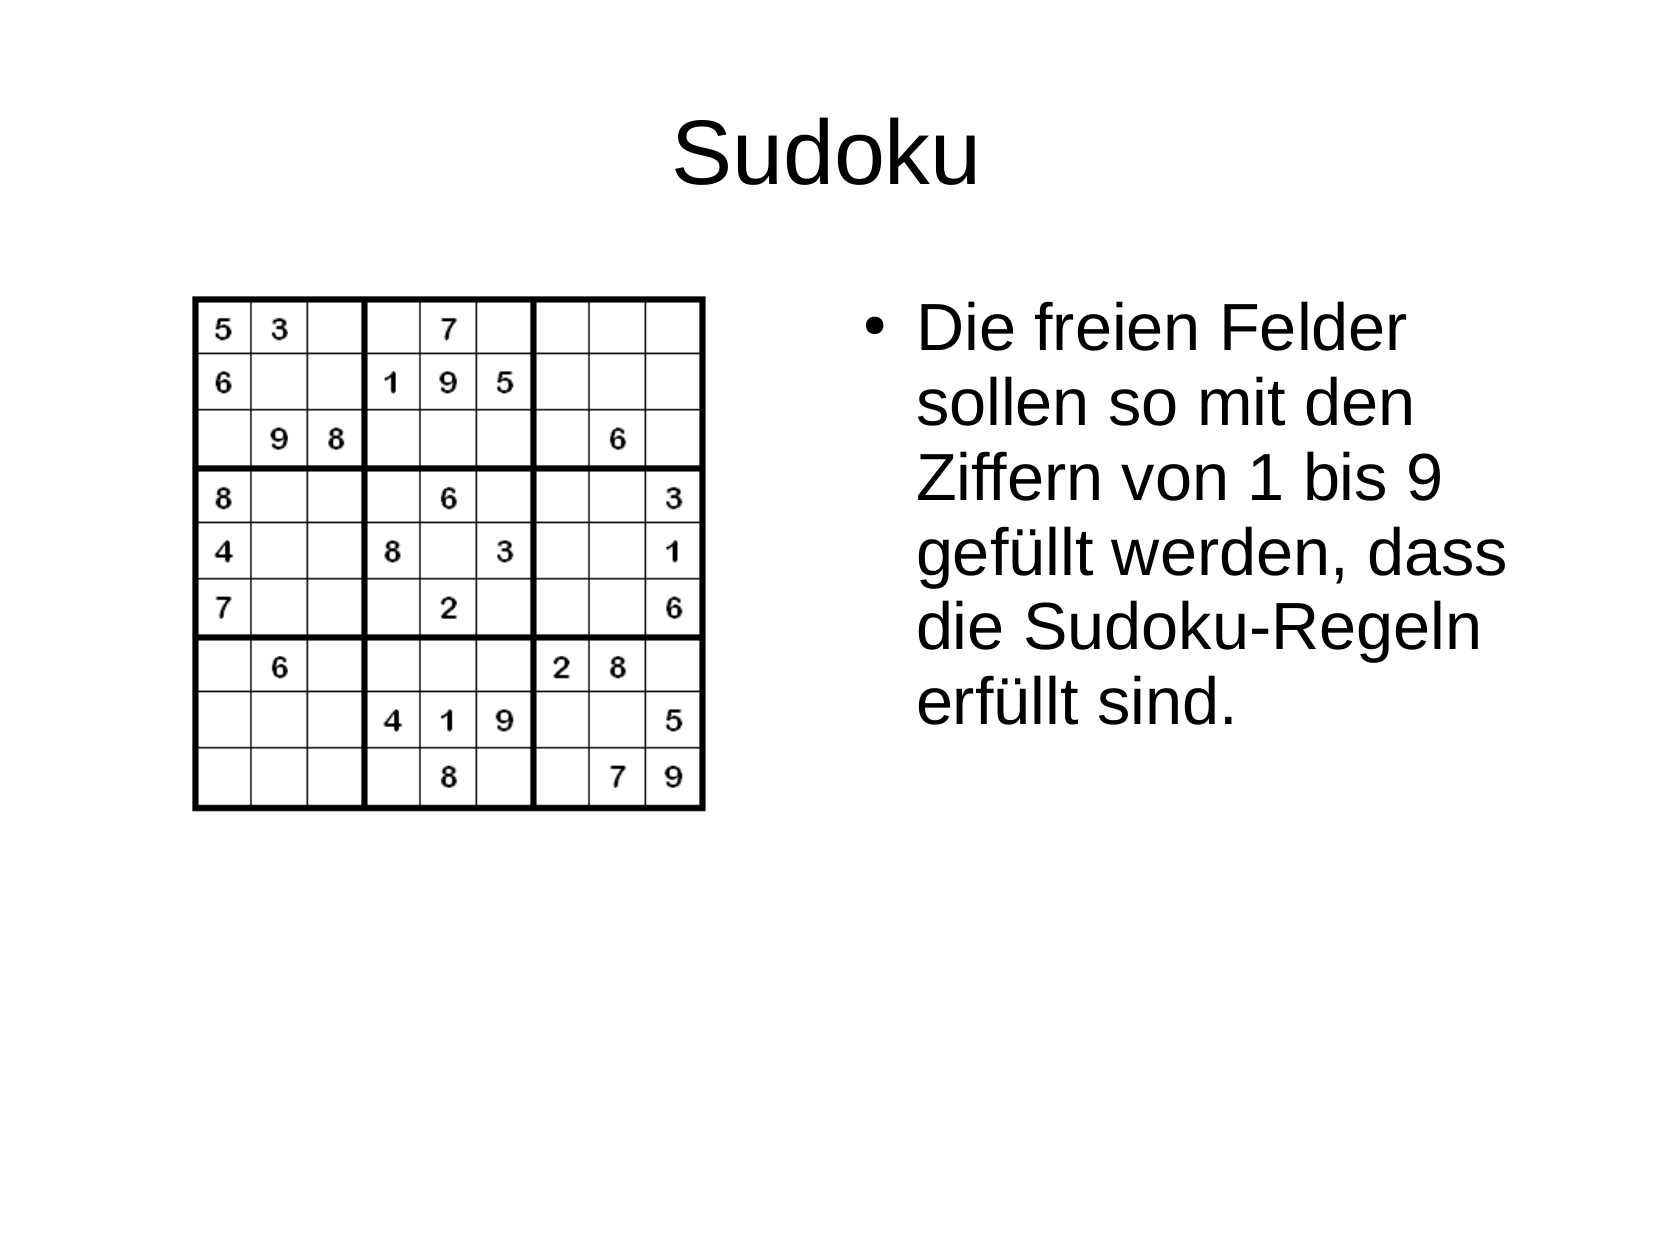

# Sudoku
Die freien Felder sollen so mit den Ziffern von 1 bis 9 gefüllt werden, dass die Sudoku-Regeln erfüllt sind.